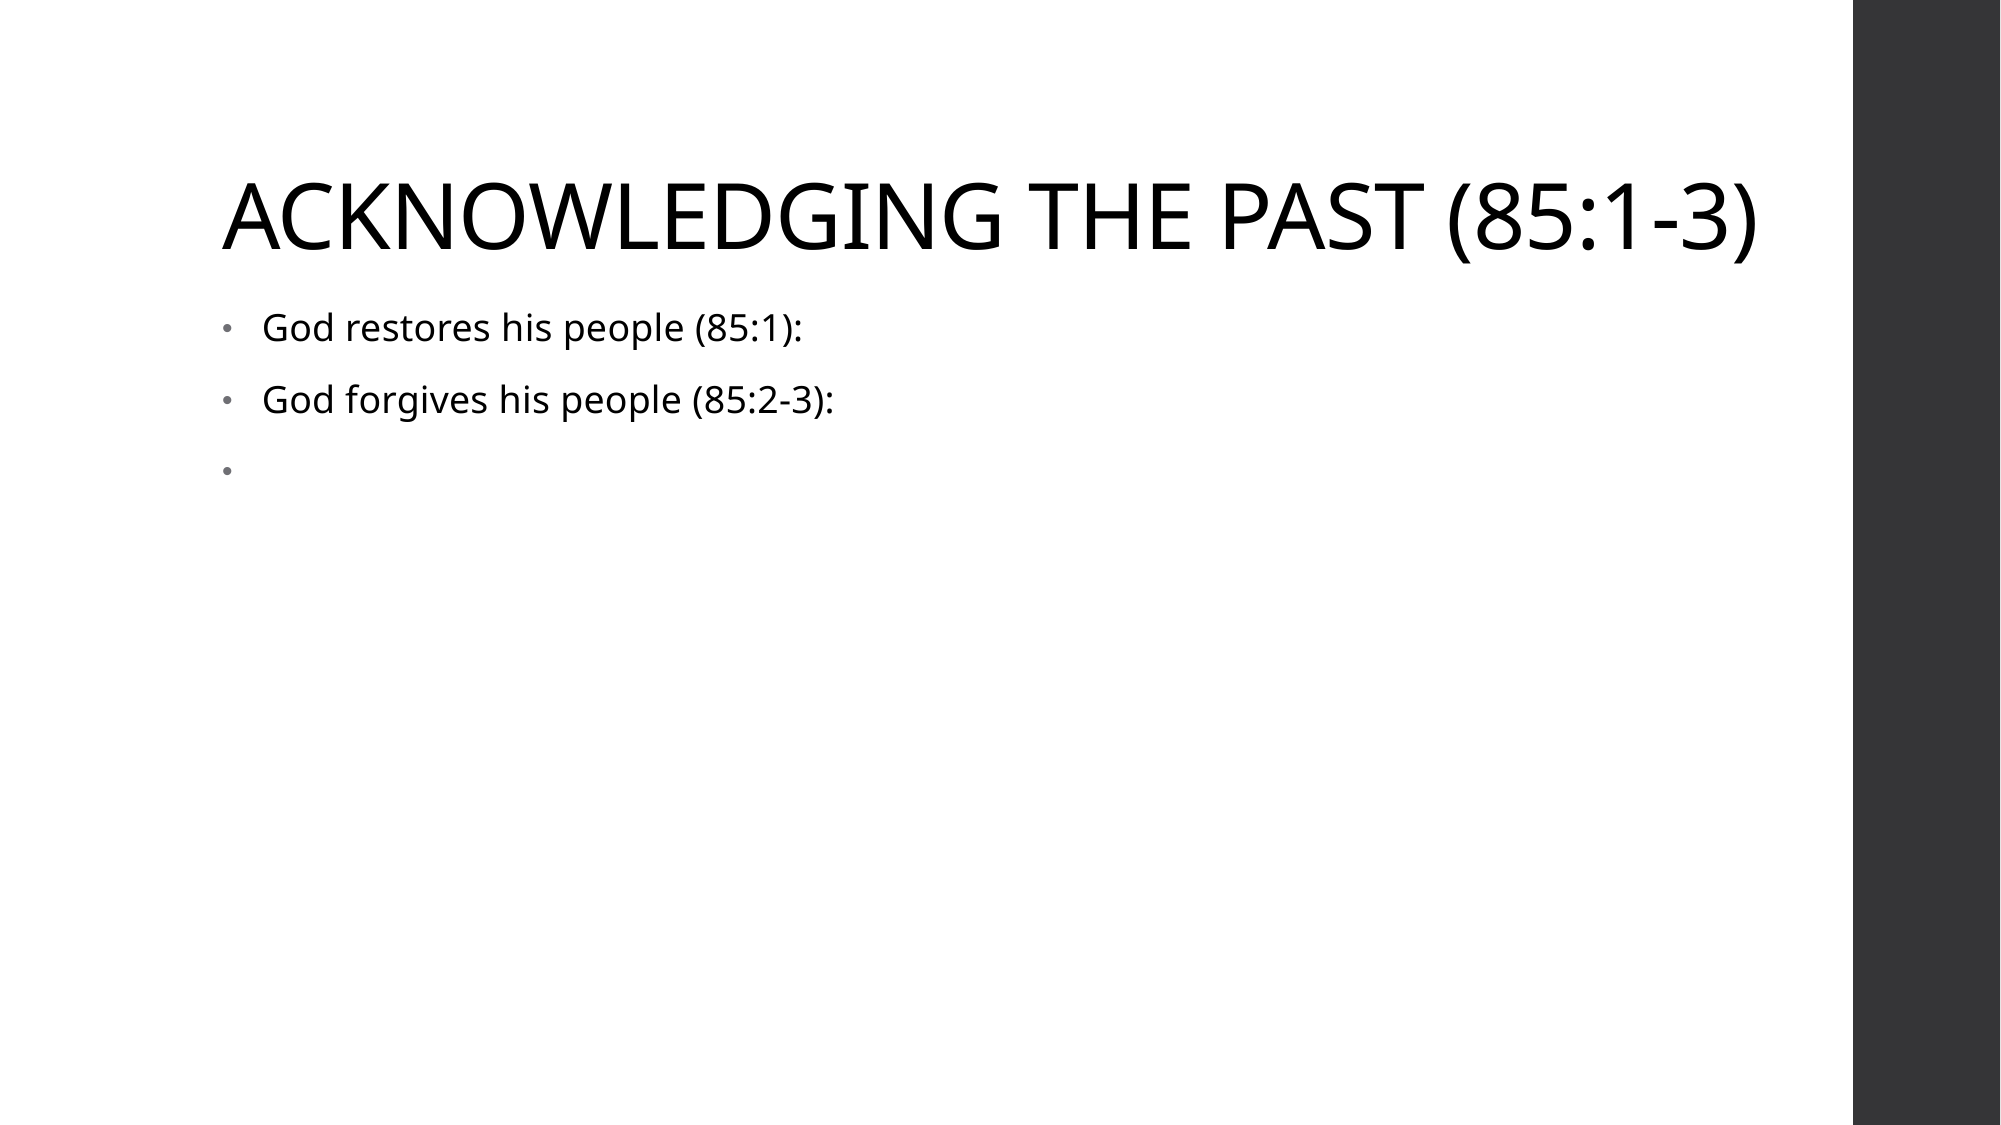

# ACKNOWLEDGING THE PAST (85:1-3)
 God restores his people (85:1):
 God forgives his people (85:2-3):